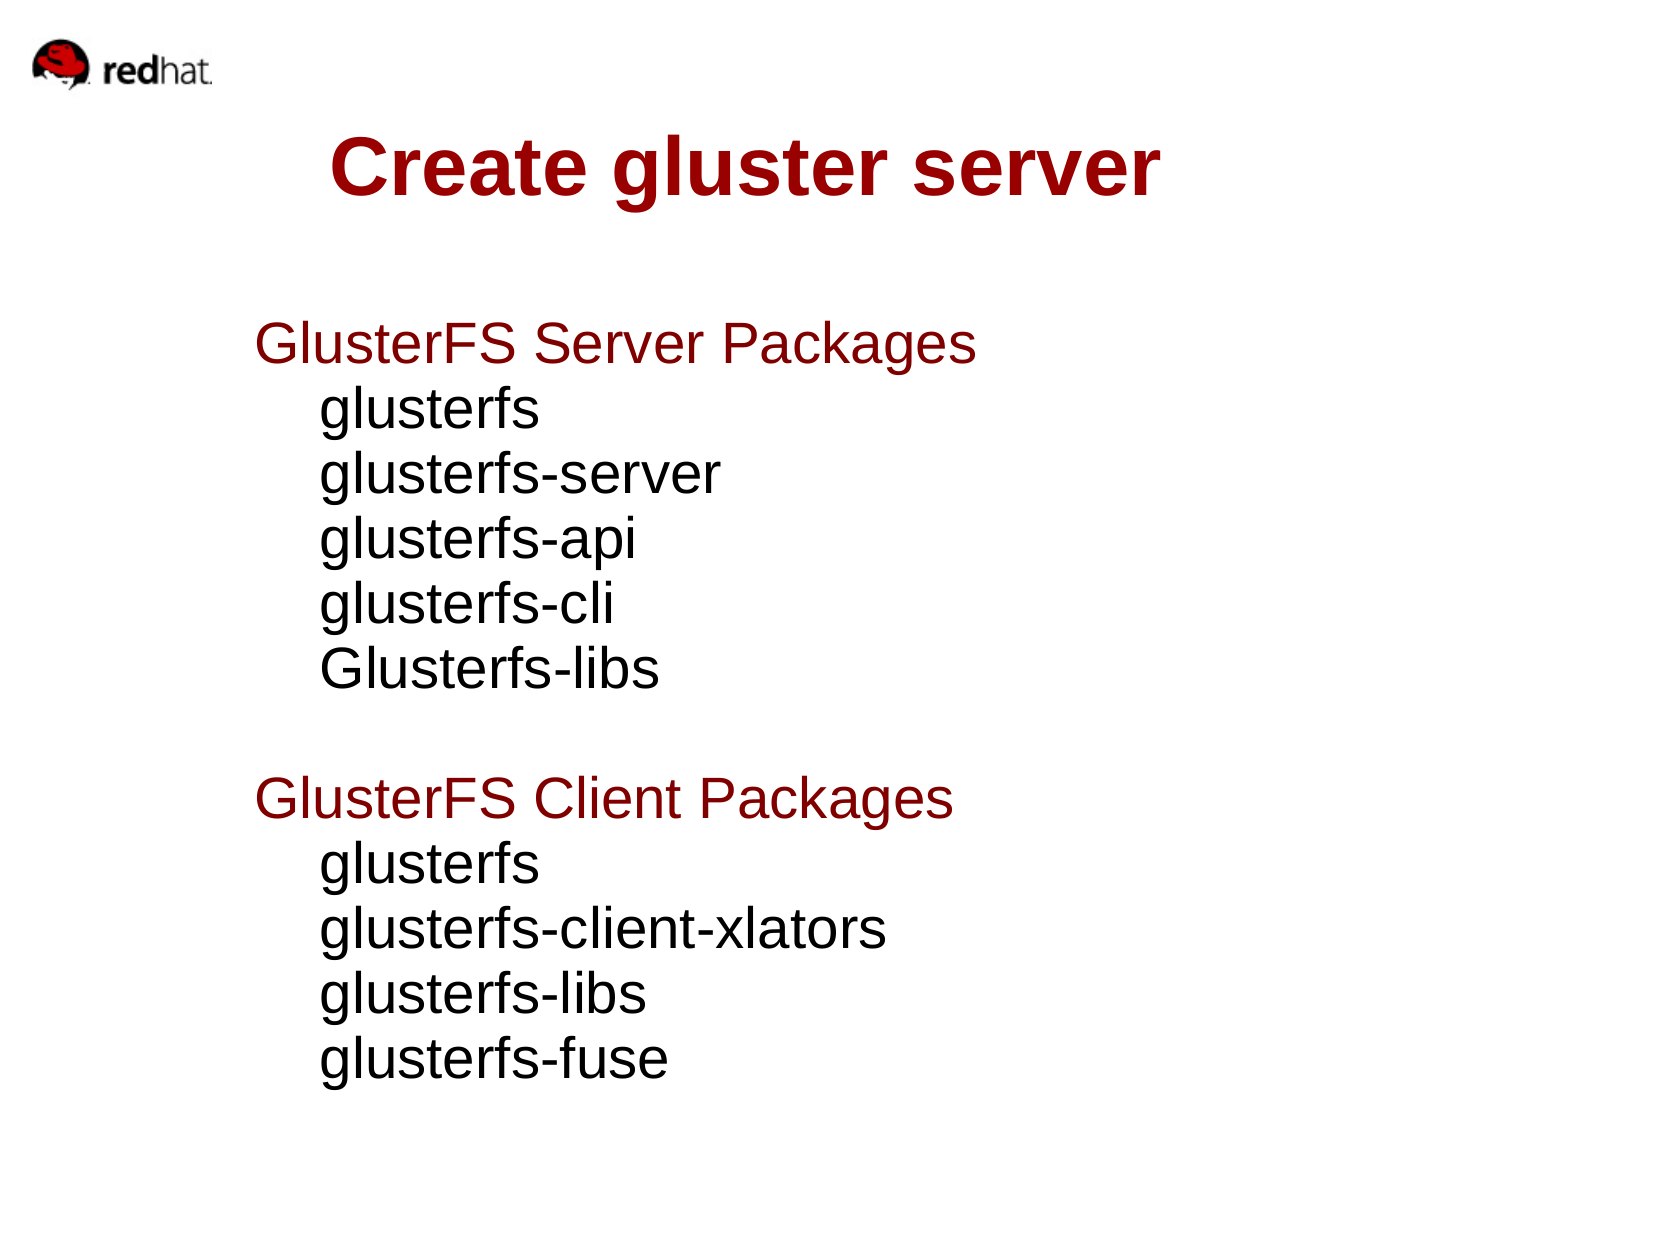

Create gluster server
GlusterFS Server Packages
 glusterfs
 glusterfs-server
 glusterfs-api
 glusterfs-cli
 Glusterfs-libs
GlusterFS Client Packages
 glusterfs
 glusterfs-client-xlators
 glusterfs-libs
 glusterfs-fuse